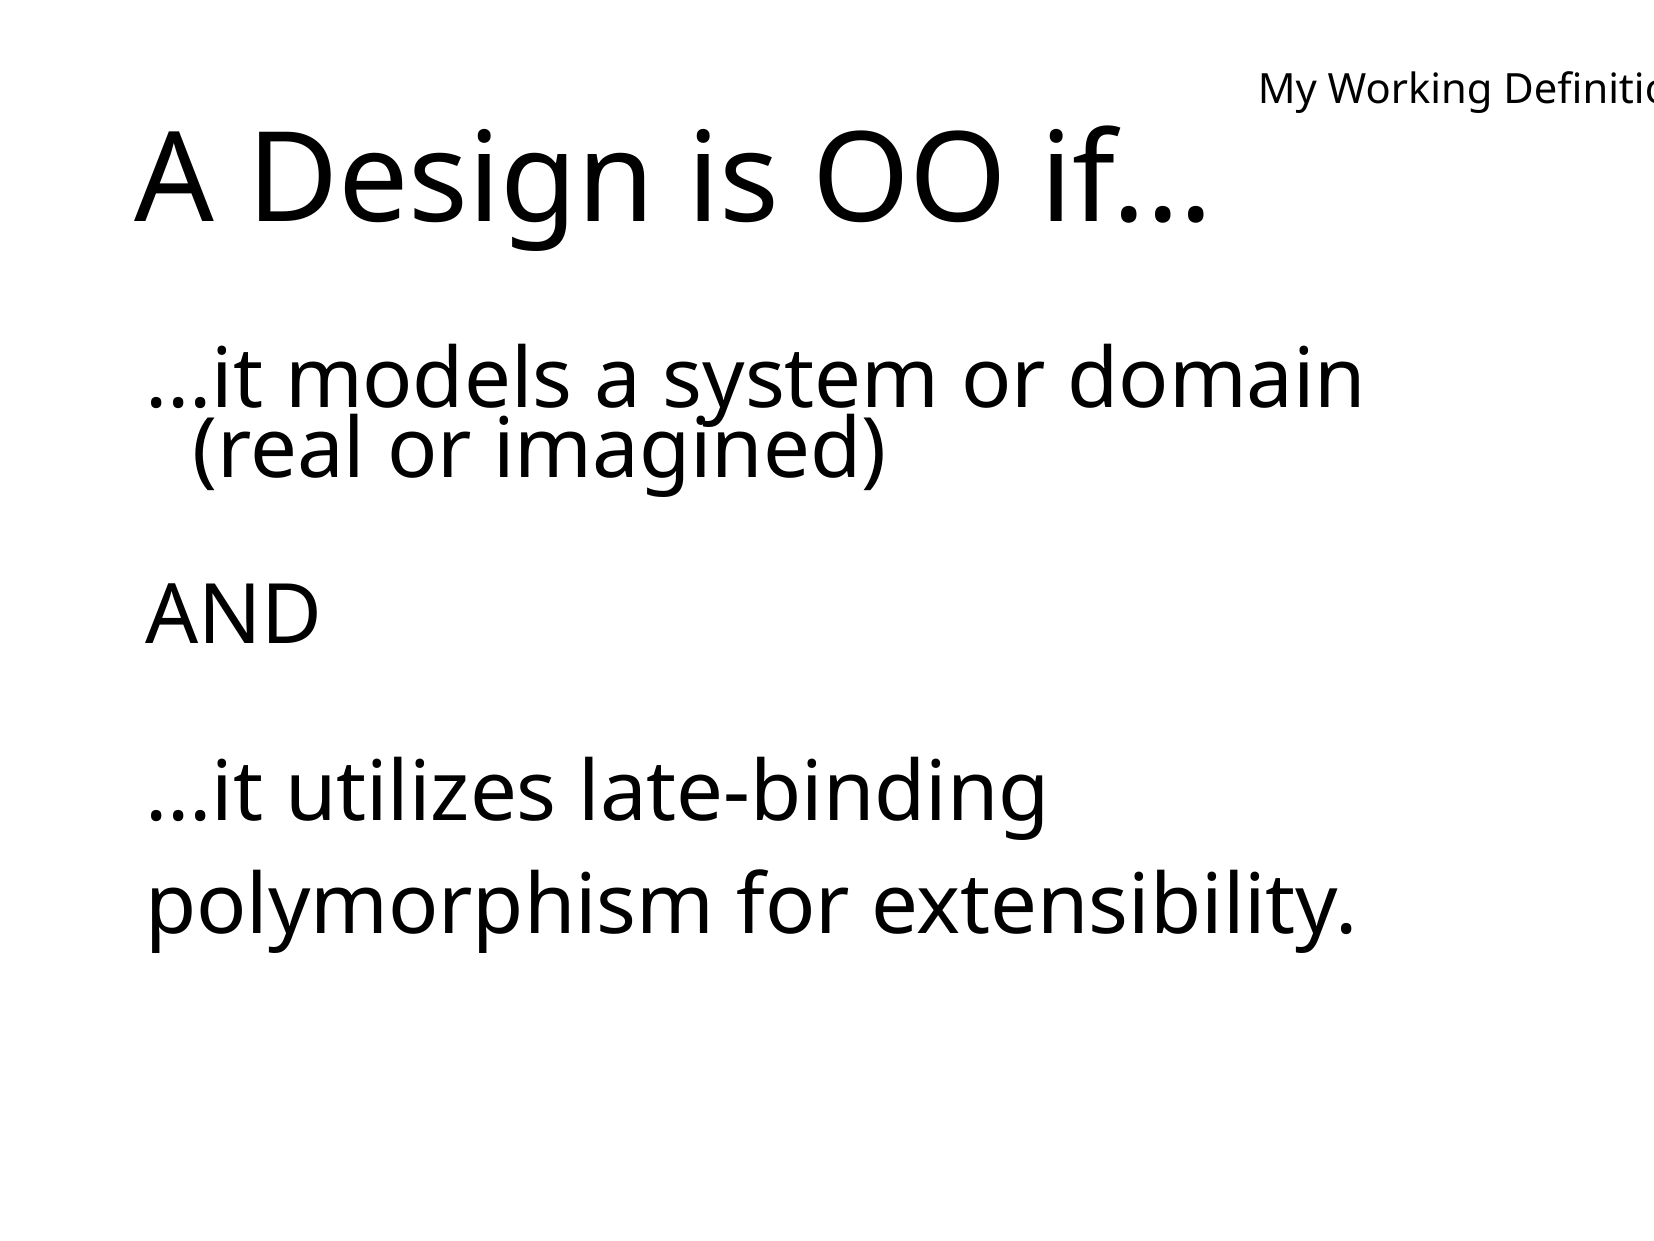

My Working Definition
A Design is OO if...
...it models a system or domain
(real or imagined)
AND
...it utilizes late-binding polymorphism for extensibility.